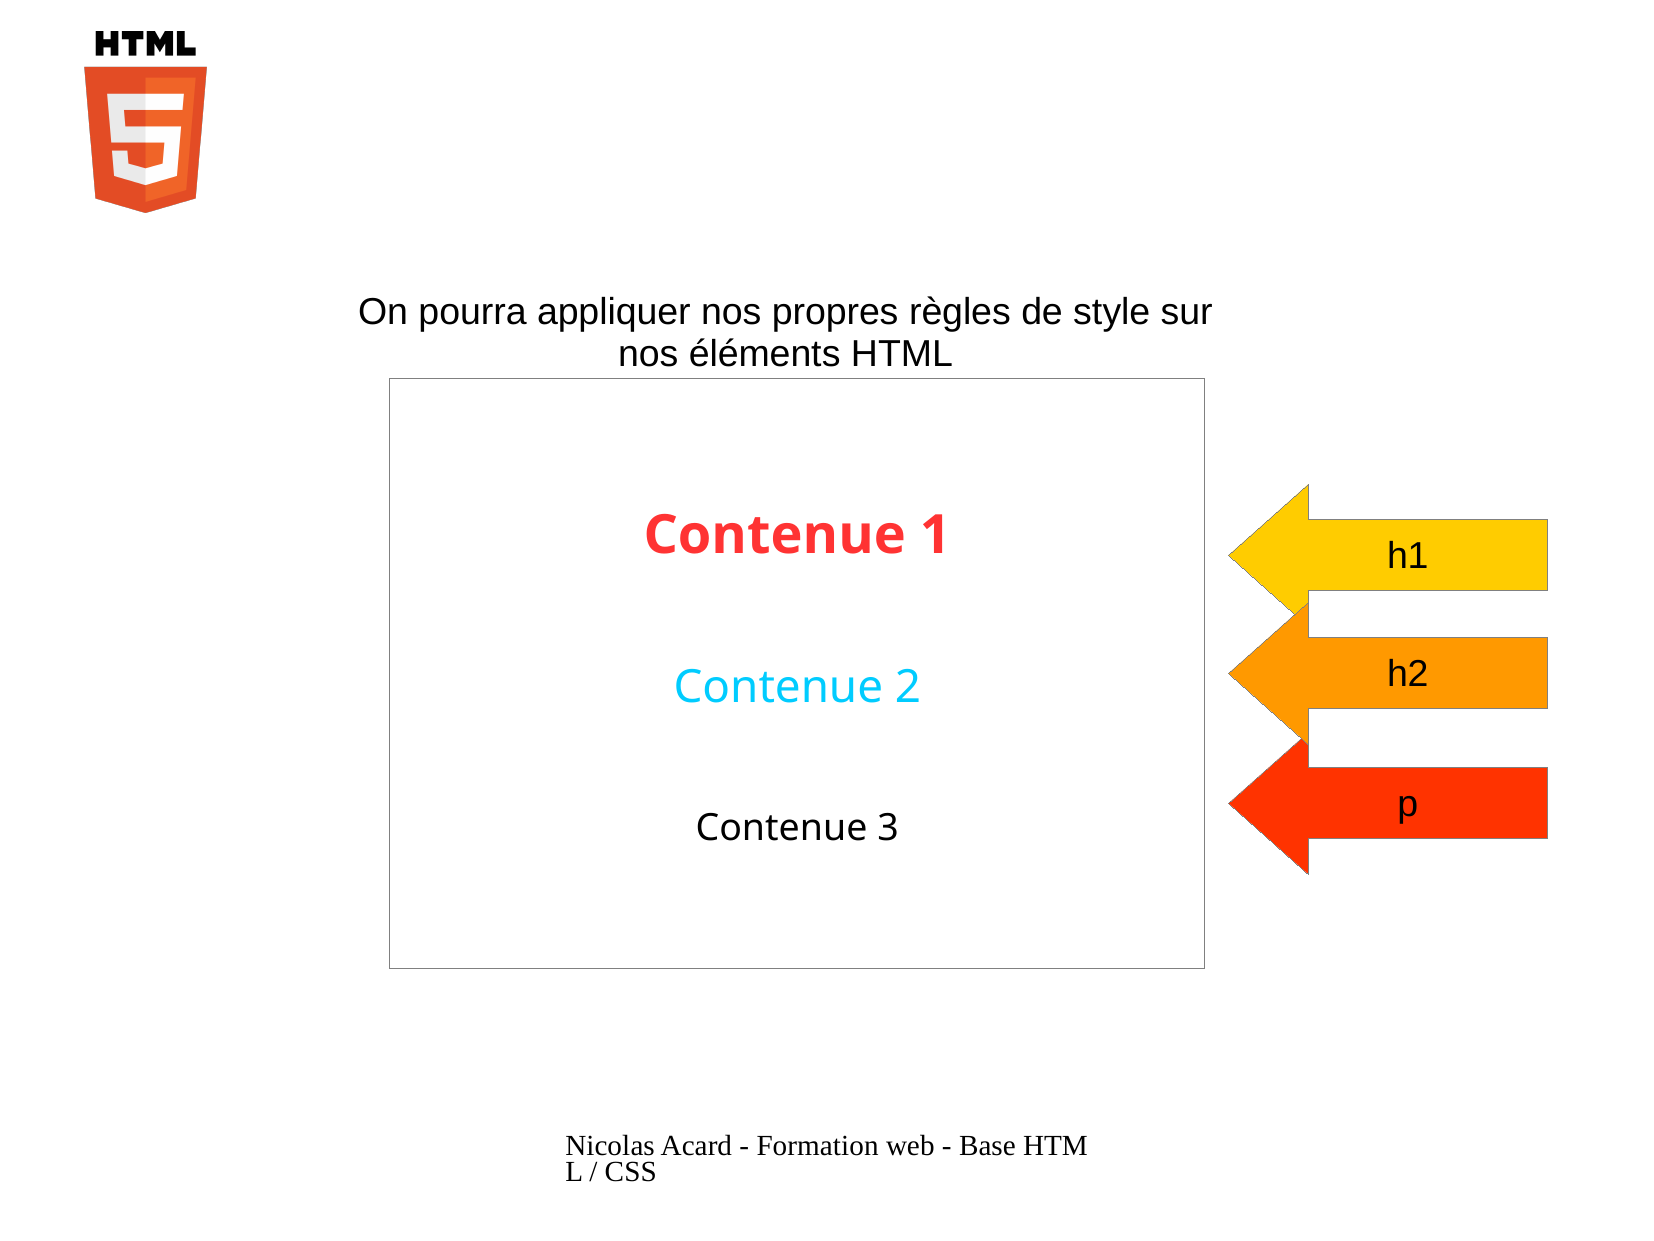

On pourra appliquer nos propres règles de style sur nos éléments HTML
Contenue 1
Contenue 2
Contenue 3
h1
h2
p
Nicolas Acard - Formation web - Base HTML / CSS